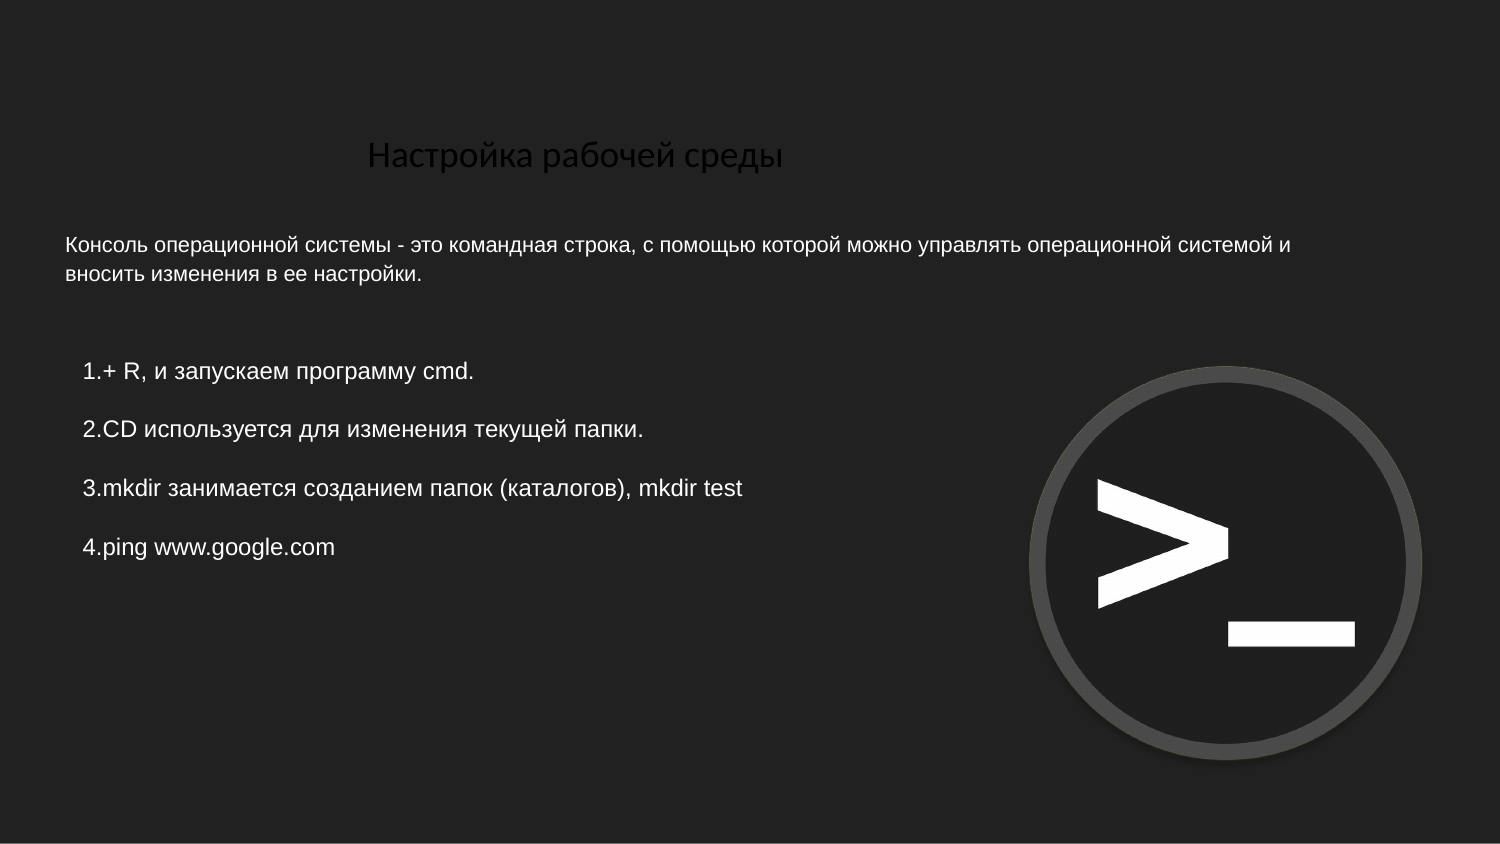

# Настройка рабочей среды
Консоль операционной системы - это командная строка, с помощью которой можно управлять операционной системой и вносить изменения в ее настройки.
1.+ R, и запускаем программу cmd.
2.CD используется для изменения текущей папки.
3.mkdir занимается созданием папок (каталогов), mkdir test
4.ping www.google.com